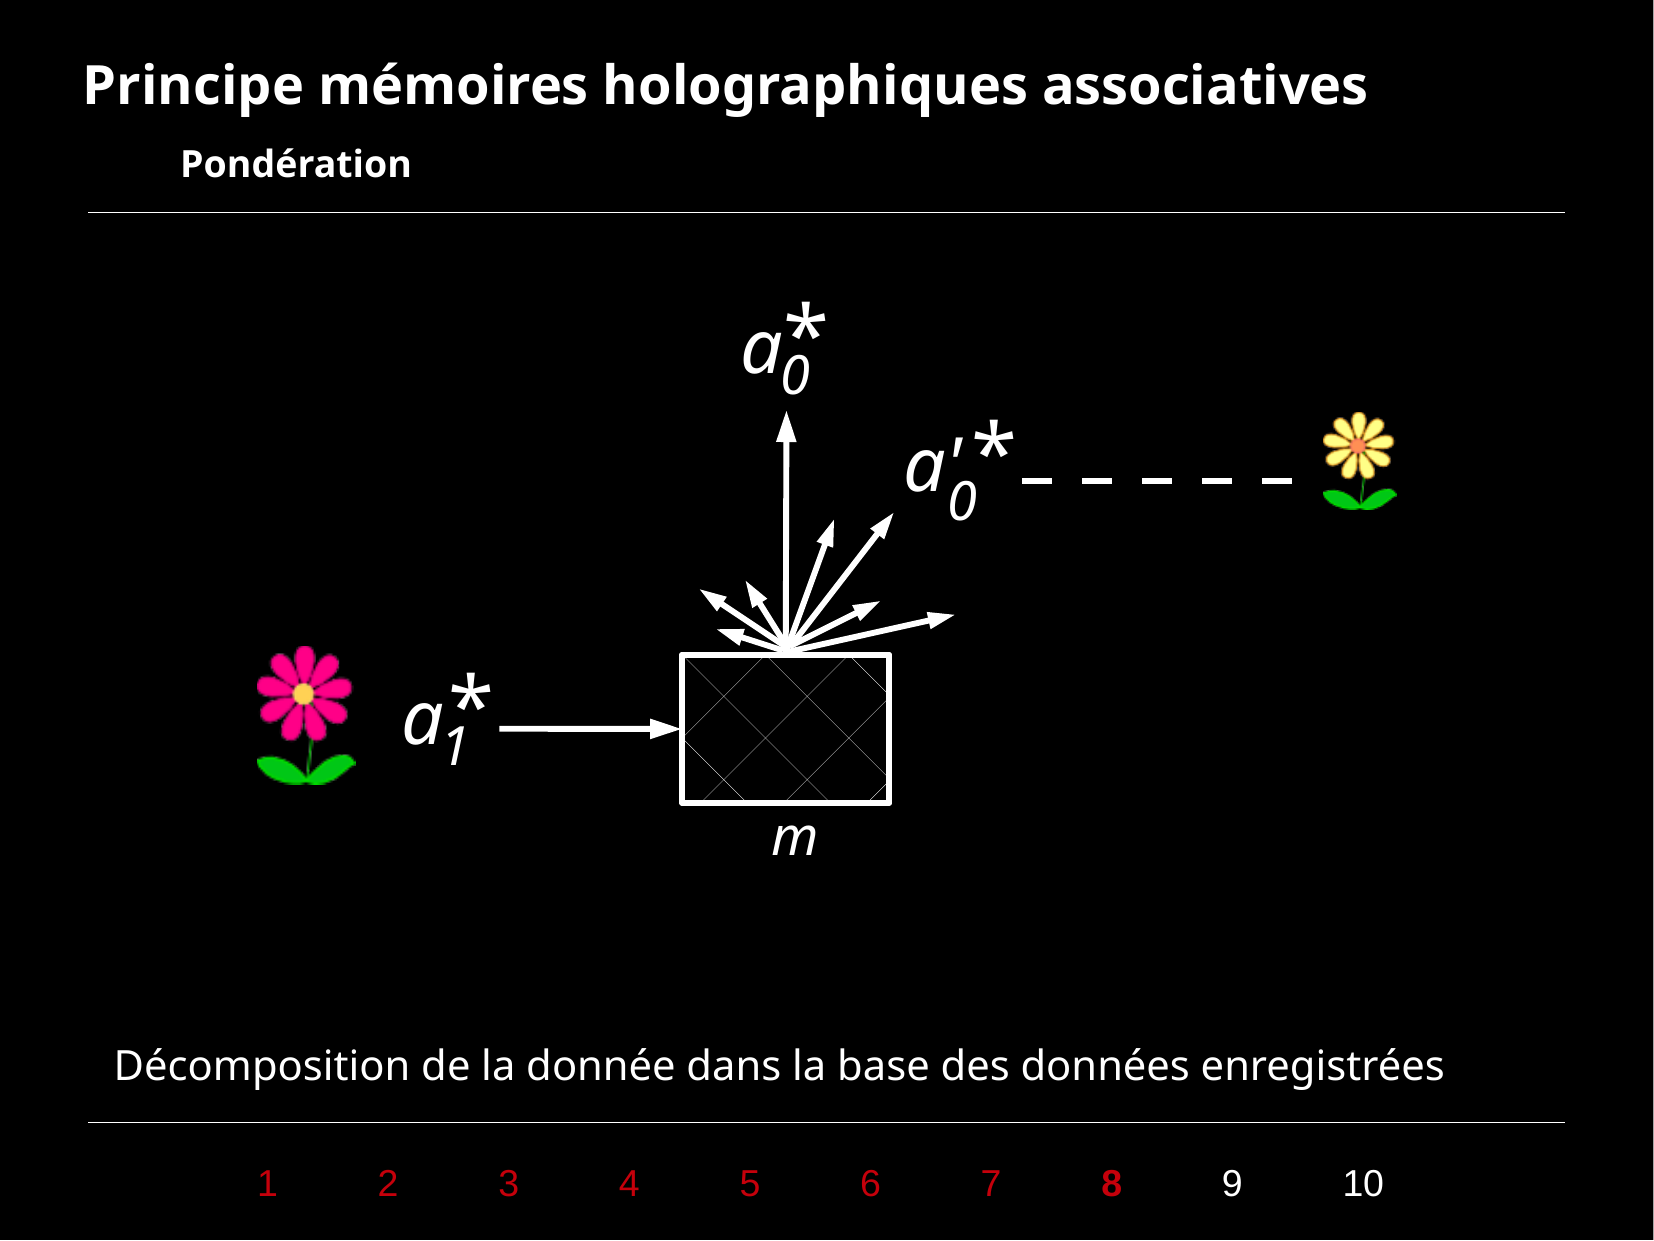

# Principe mémoires holographiques associatives
Pondération
*
a
0
*
a'
0
*
a
1
m
Décomposition de la donnée dans la base des données enregistrées
1
2
3
4
5
6
7
8
9
10